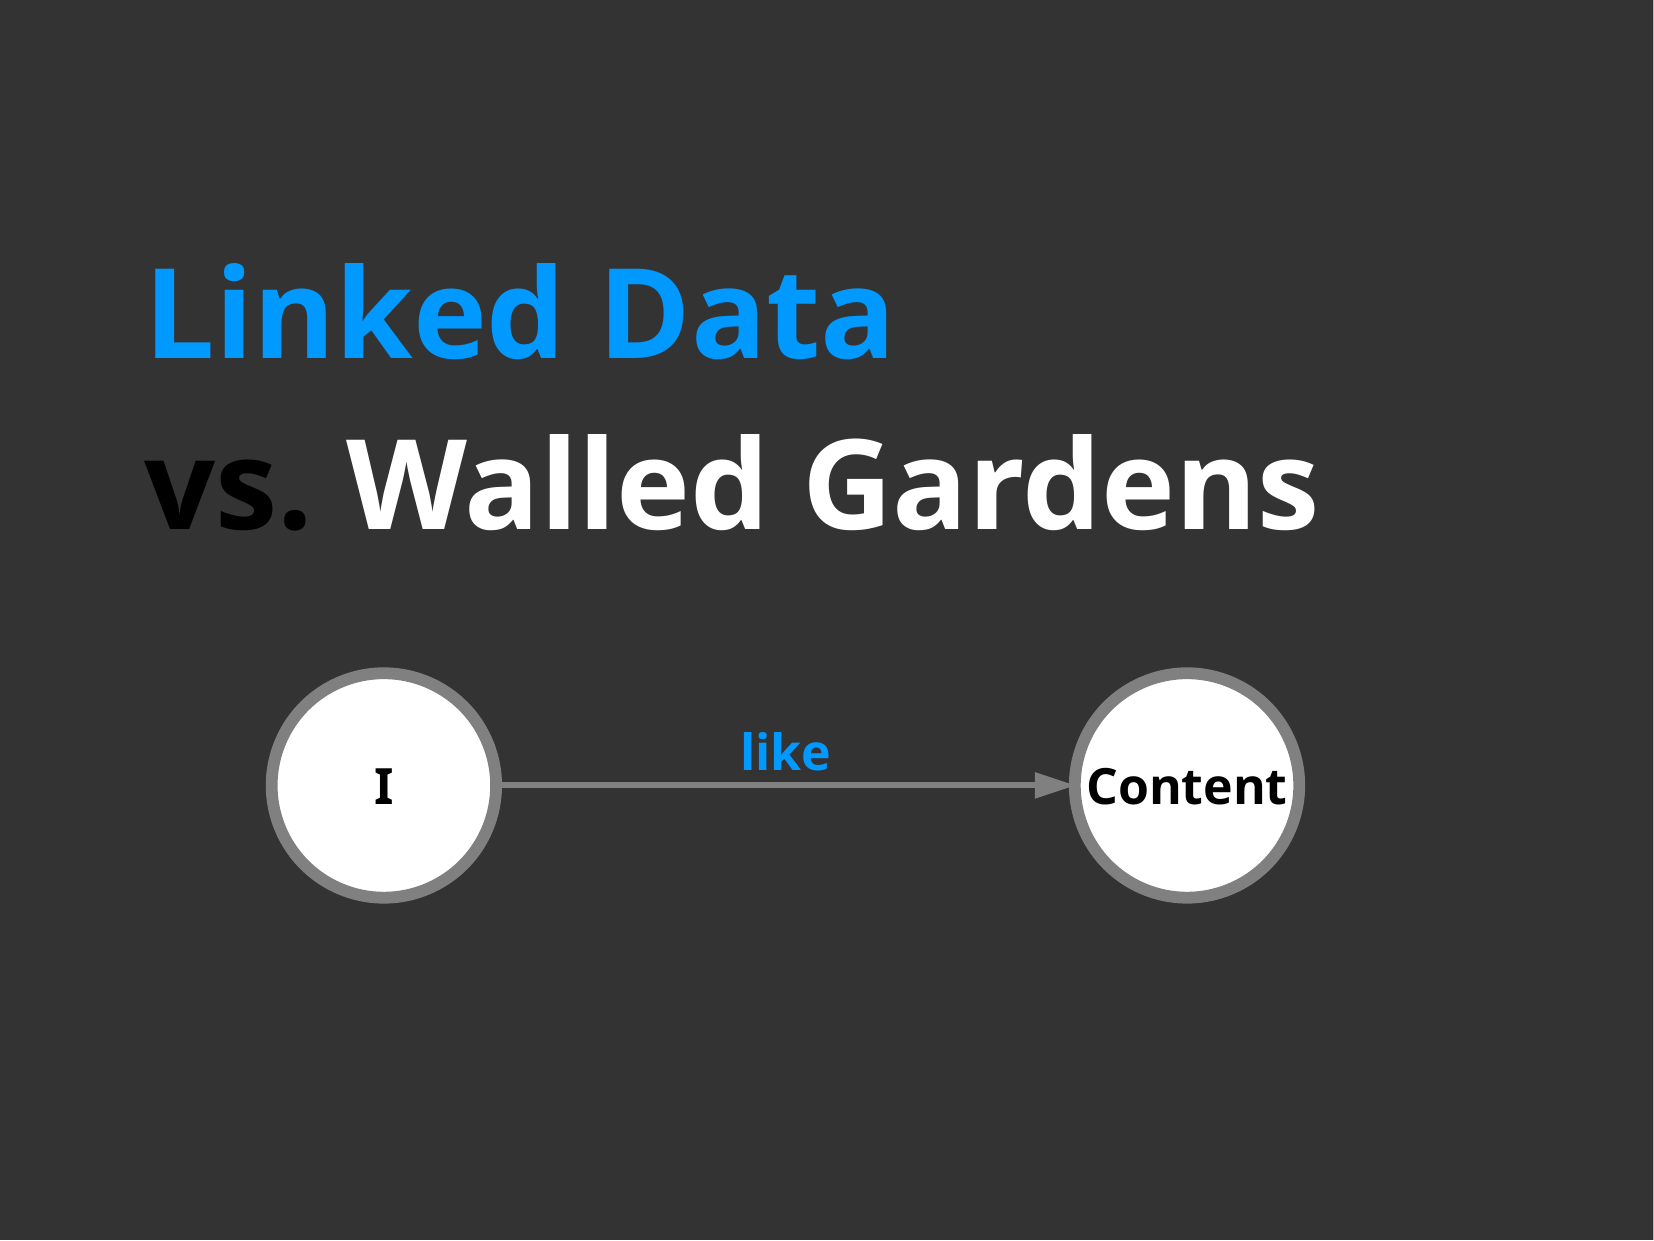

Linked Data
vs. Walled Gardens
I
Content